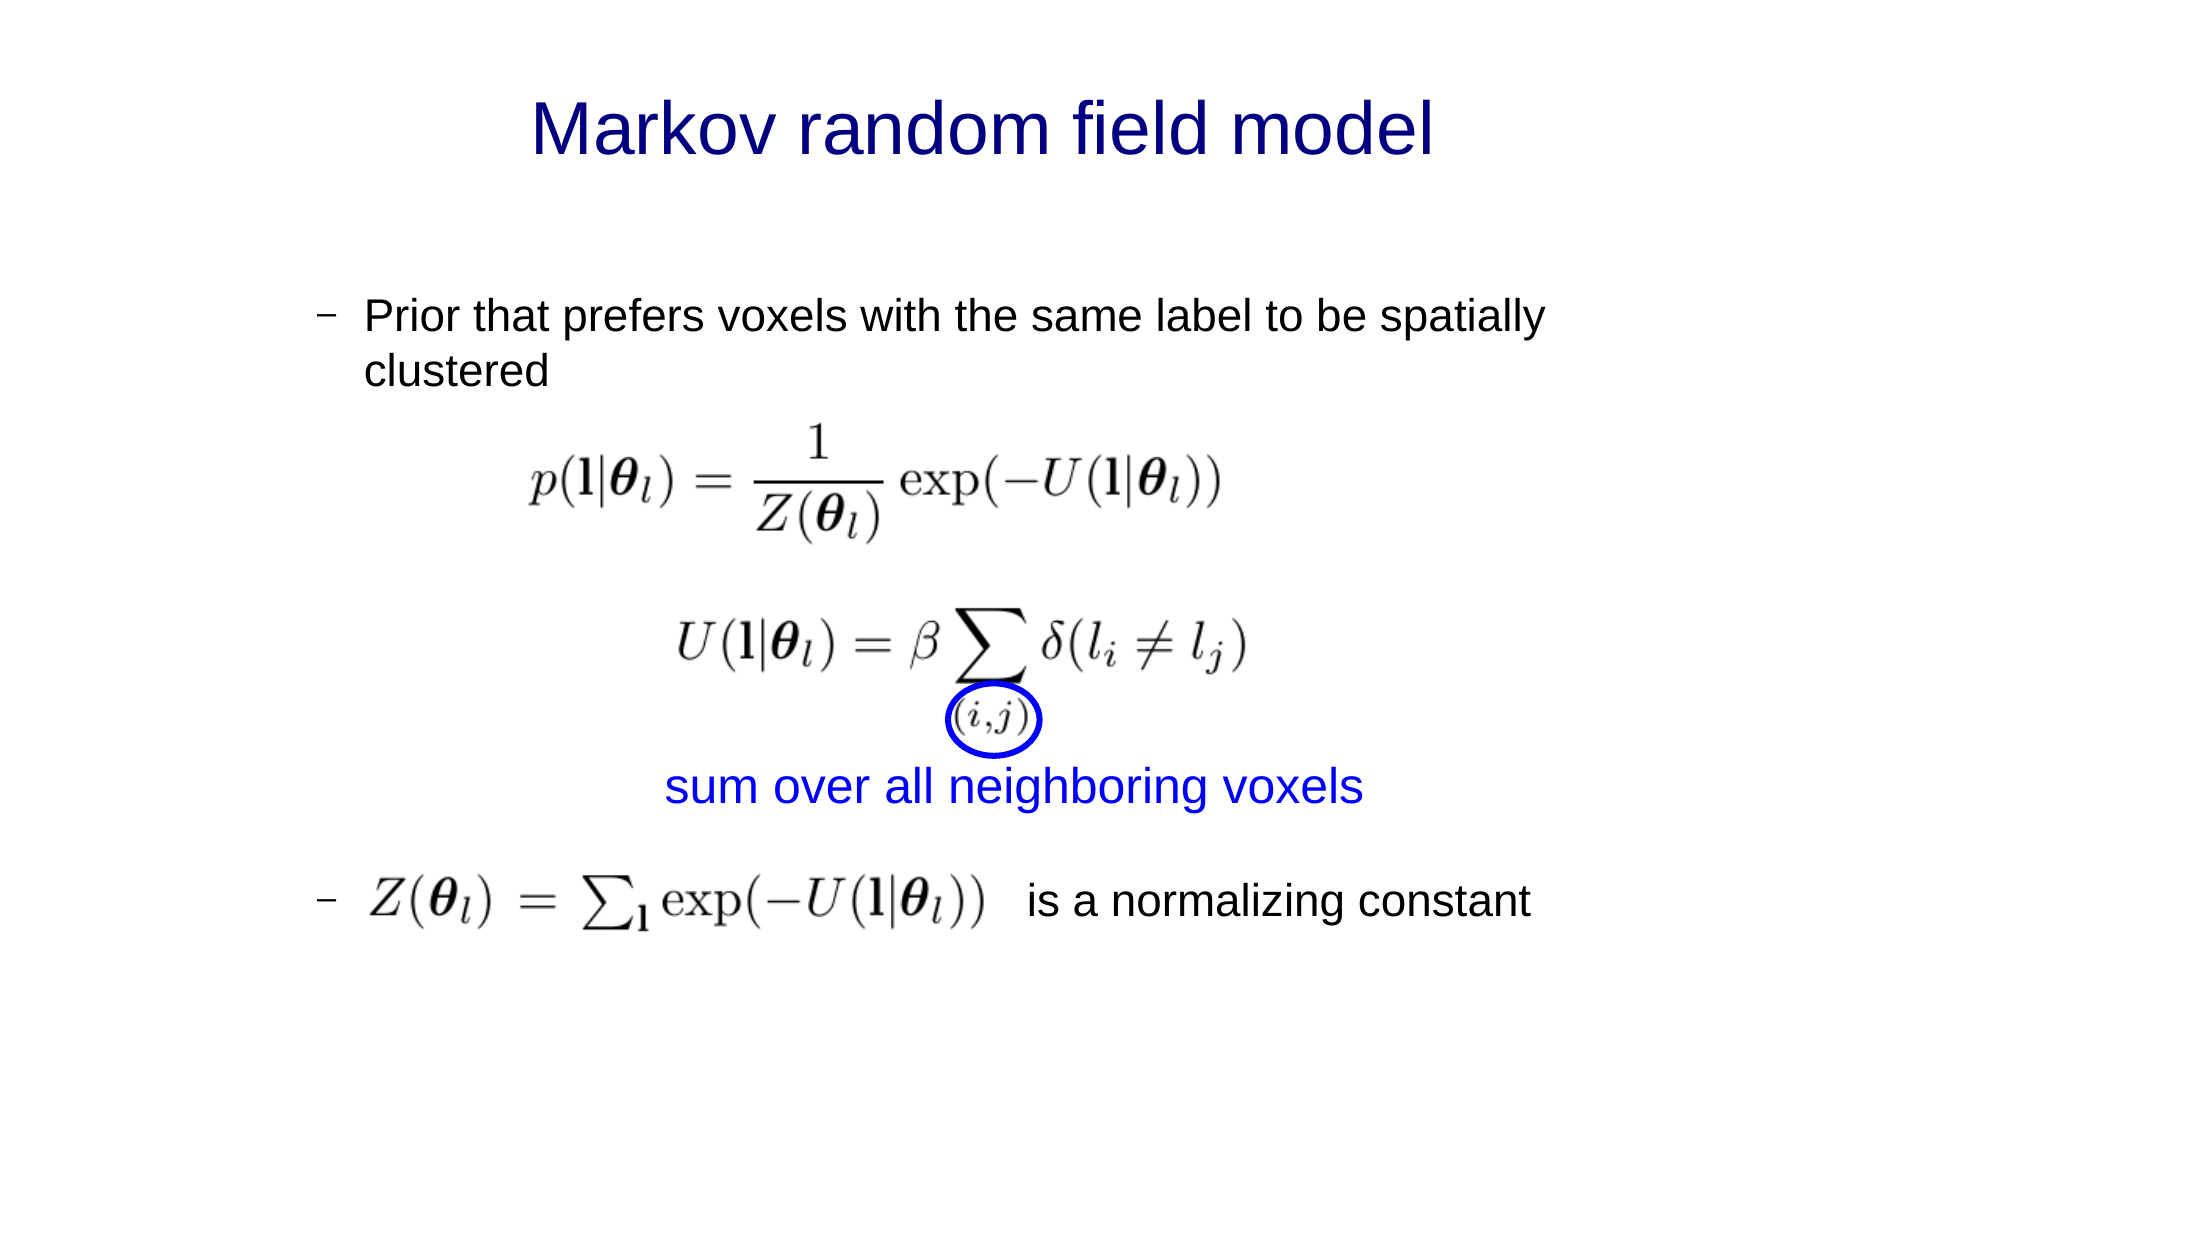

# Markov random field model
Prior that prefers voxels with the same label to be spatially clustered
sum over all neighboring voxels
 is a normalizing constant